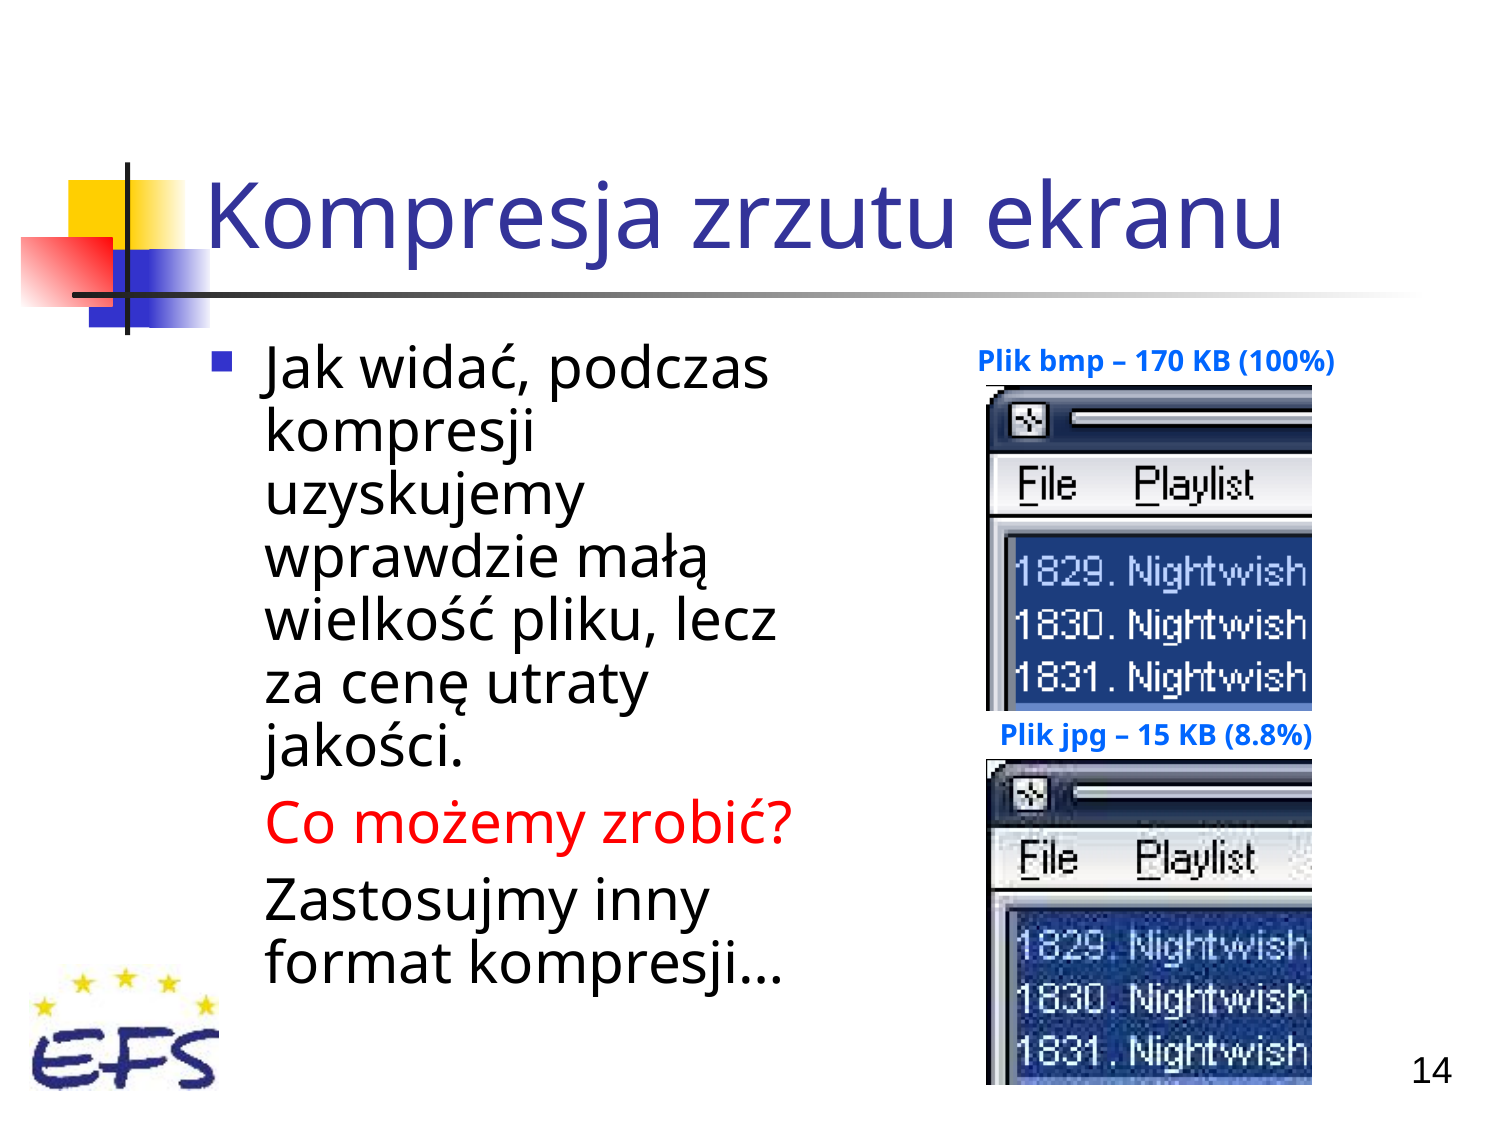

Kompresja zrzutu ekranu
# Jak widać, podczas kompresji uzyskujemy wprawdzie małą wielkość pliku, lecz za cenę utraty jakości.
	Co możemy zrobić?
	Zastosujmy inny format kompresji…
Plik bmp – 170 KB (100%)
Plik jpg – 15 KB (8.8%)
14